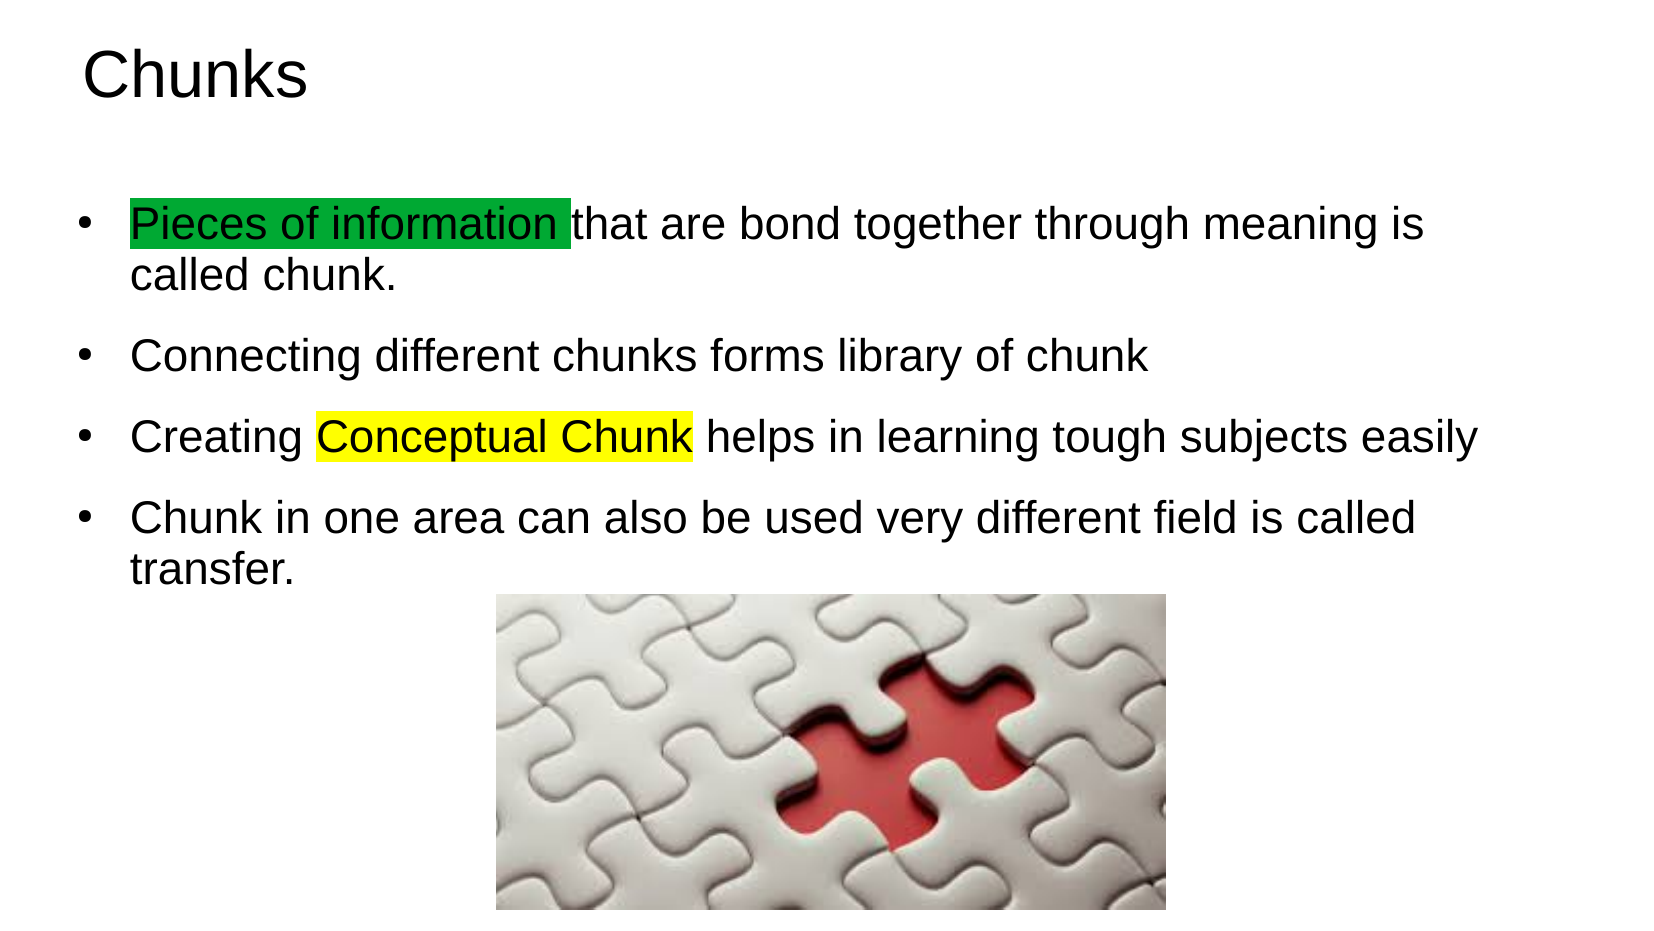

# Chunks
Pieces of information that are bond together through meaning is called chunk.
Connecting different chunks forms library of chunk
Creating Conceptual Chunk helps in learning tough subjects easily
Chunk in one area can also be used very different field is called transfer.